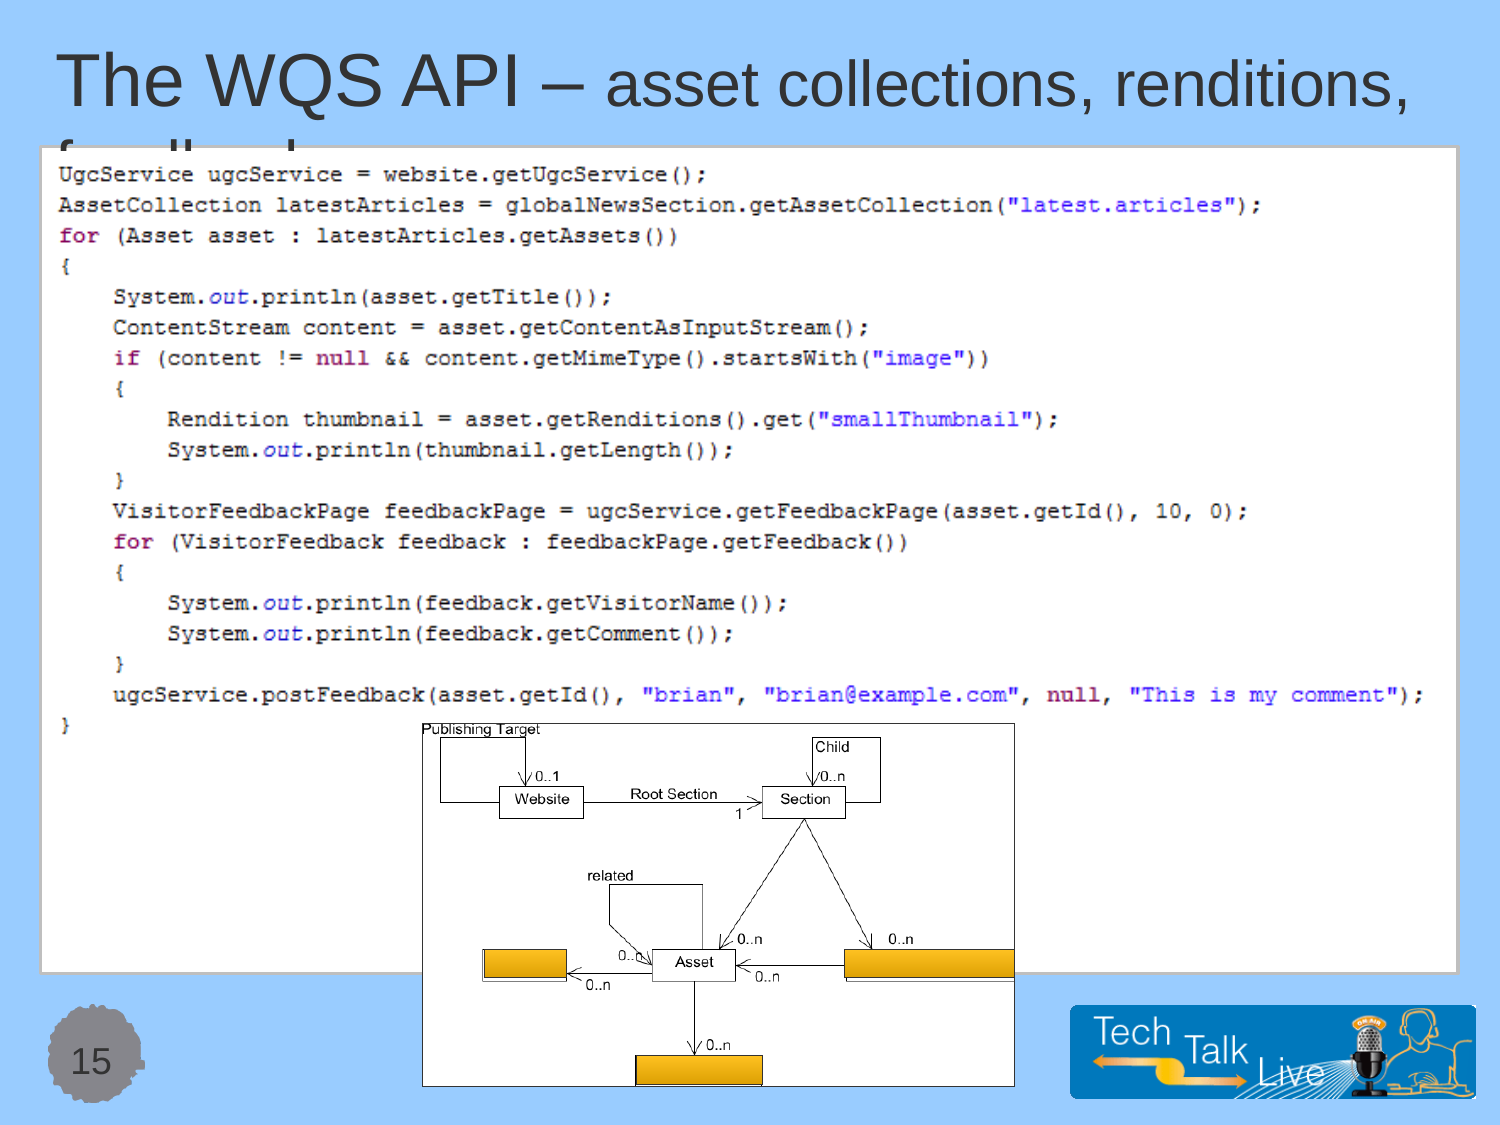

# The WQS API – asset collections, renditions, feedback